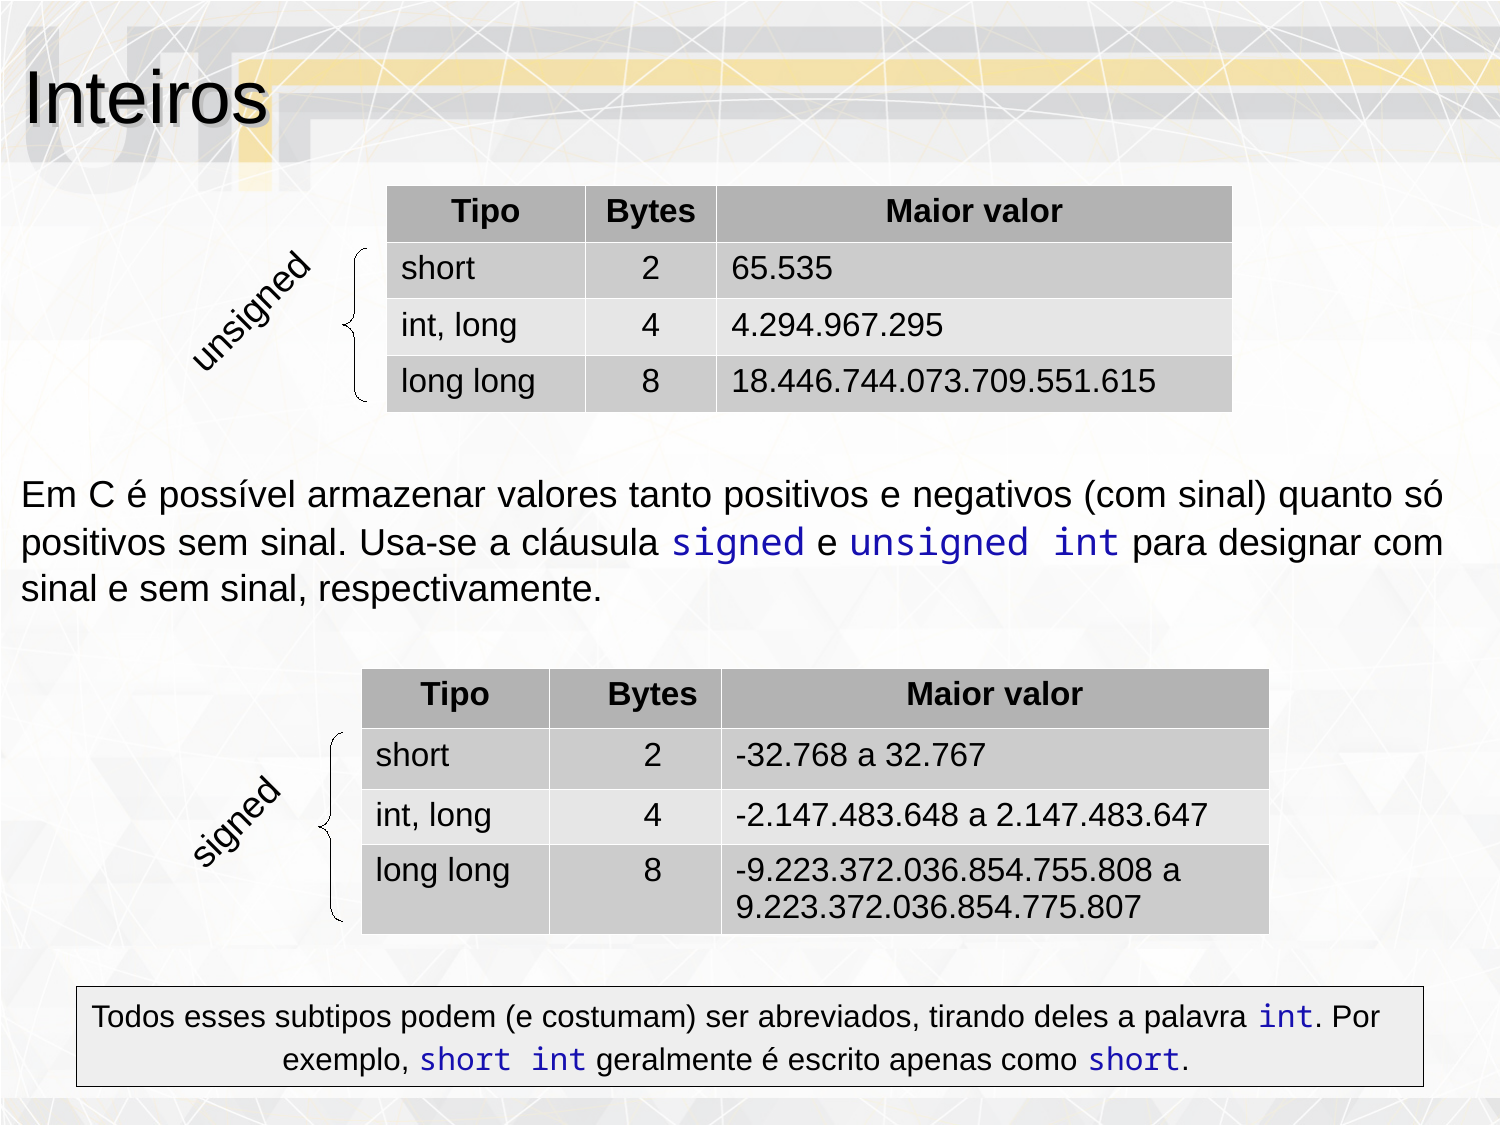

# Inteiros
| Tipo | Bytes | Maior valor |
| --- | --- | --- |
| short | 2 | 65.535 |
| int, long | 4 | 4.294.967.295 |
| long long | 8 | 18.446.744.073.709.551.615 |
unsigned
Em C é possível armazenar valores tanto positivos e negativos (com sinal) quanto só positivos sem sinal. Usa-se a cláusula signed e unsigned int para designar com sinal e sem sinal, respectivamente.
| Tipo | Bytes | Maior valor |
| --- | --- | --- |
| short | 2 | -32.768 a 32.767 |
| int, long | 4 | -2.147.483.648 a 2.147.483.647 |
| long long | 8 | -9.223.372.036.854.755.808 a 9.223.372.036.854.775.807 |
signed
Todos esses subtipos podem (e costumam) ser abreviados, tirando deles a palavra int. Por exemplo, short int geralmente é escrito apenas como short.